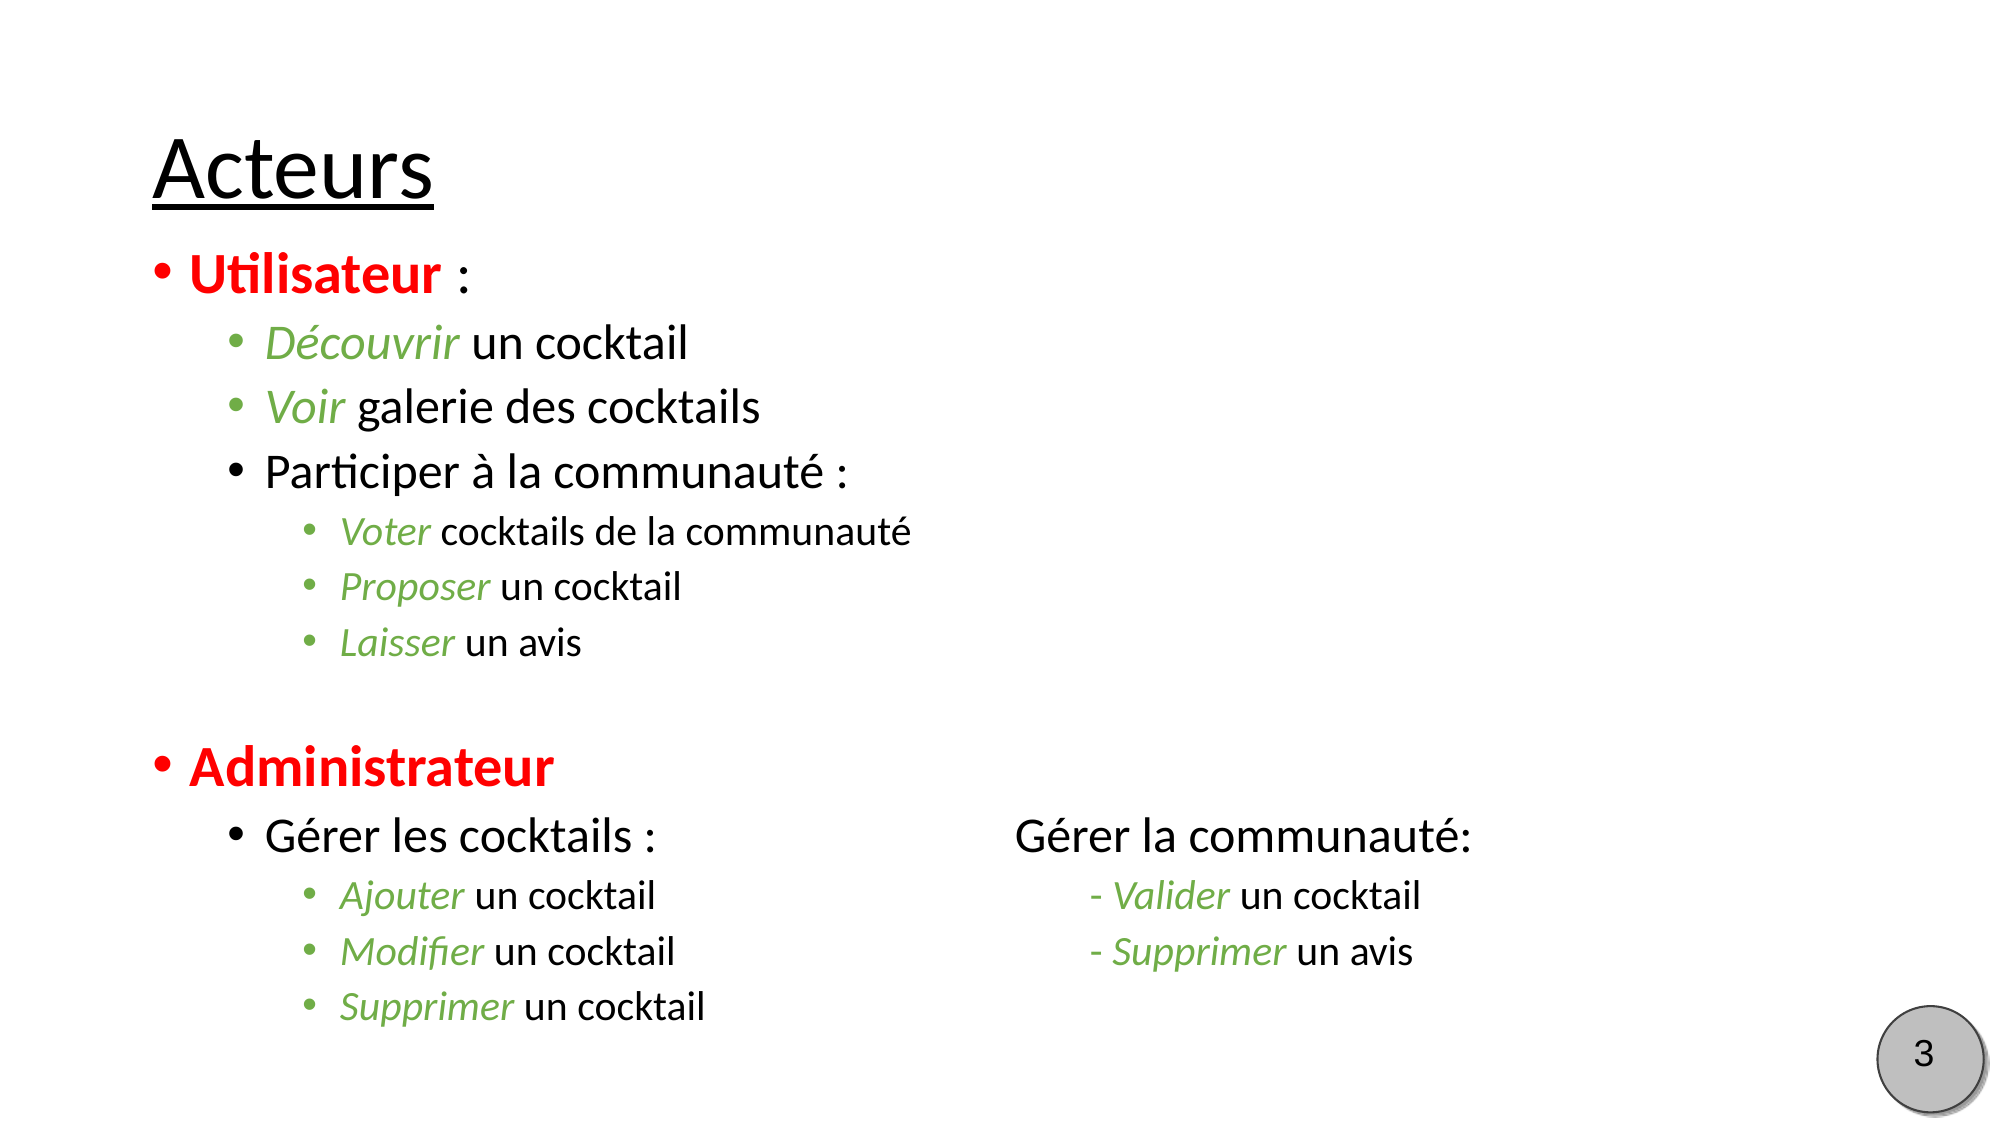

Acteurs
Utilisateur :
Découvrir un cocktail
Voir galerie des cocktails
Participer à la communauté :
Voter cocktails de la communauté
Proposer un cocktail
Laisser un avis
Administrateur
Gérer les cocktails :					Gérer la communauté:
Ajouter un cocktail						- Valider un cocktail
Modifier un cocktail						- Supprimer un avis
Supprimer un cocktail